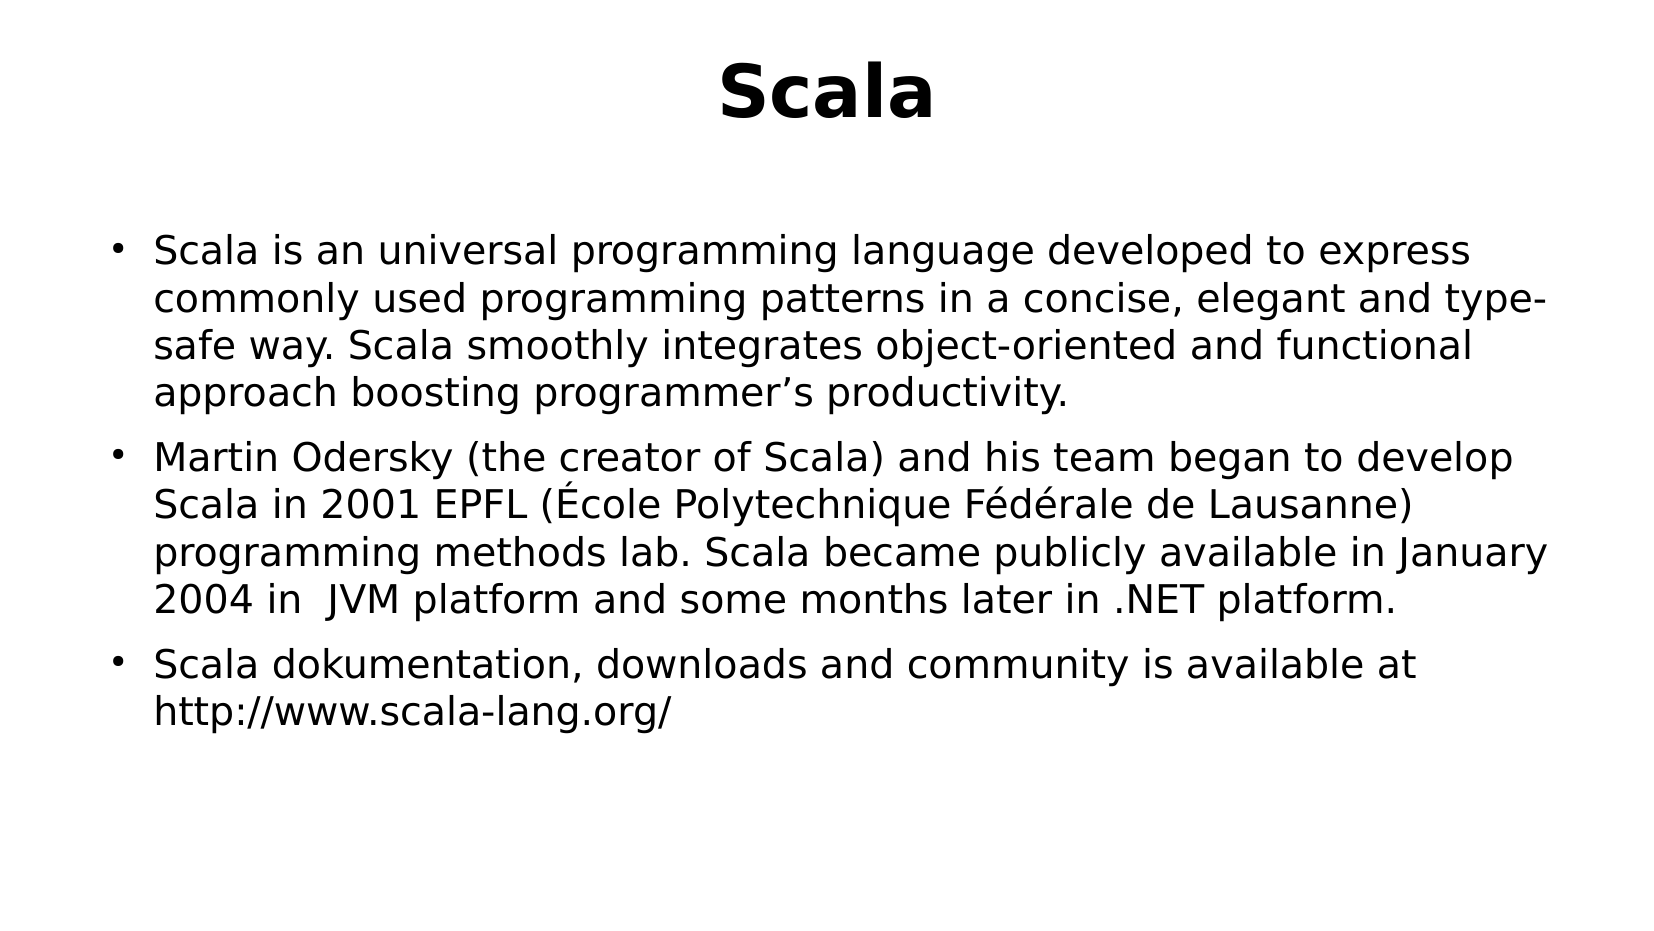

# Scala
Scala is an universal programming language developed to express commonly used programming patterns in a concise, elegant and type-safe way. Scala smoothly integrates object-oriented and functional approach boosting programmer’s productivity.
Martin Odersky (the creator of Scala) and his team began to develop Scala in 2001 EPFL (École Polytechnique Fédérale de Lausanne) programming methods lab. Scala became publicly available in January 2004 in JVM platform and some months later in .NET platform.
Scala dokumentation, downloads and community is available at http://www.scala-lang.org/